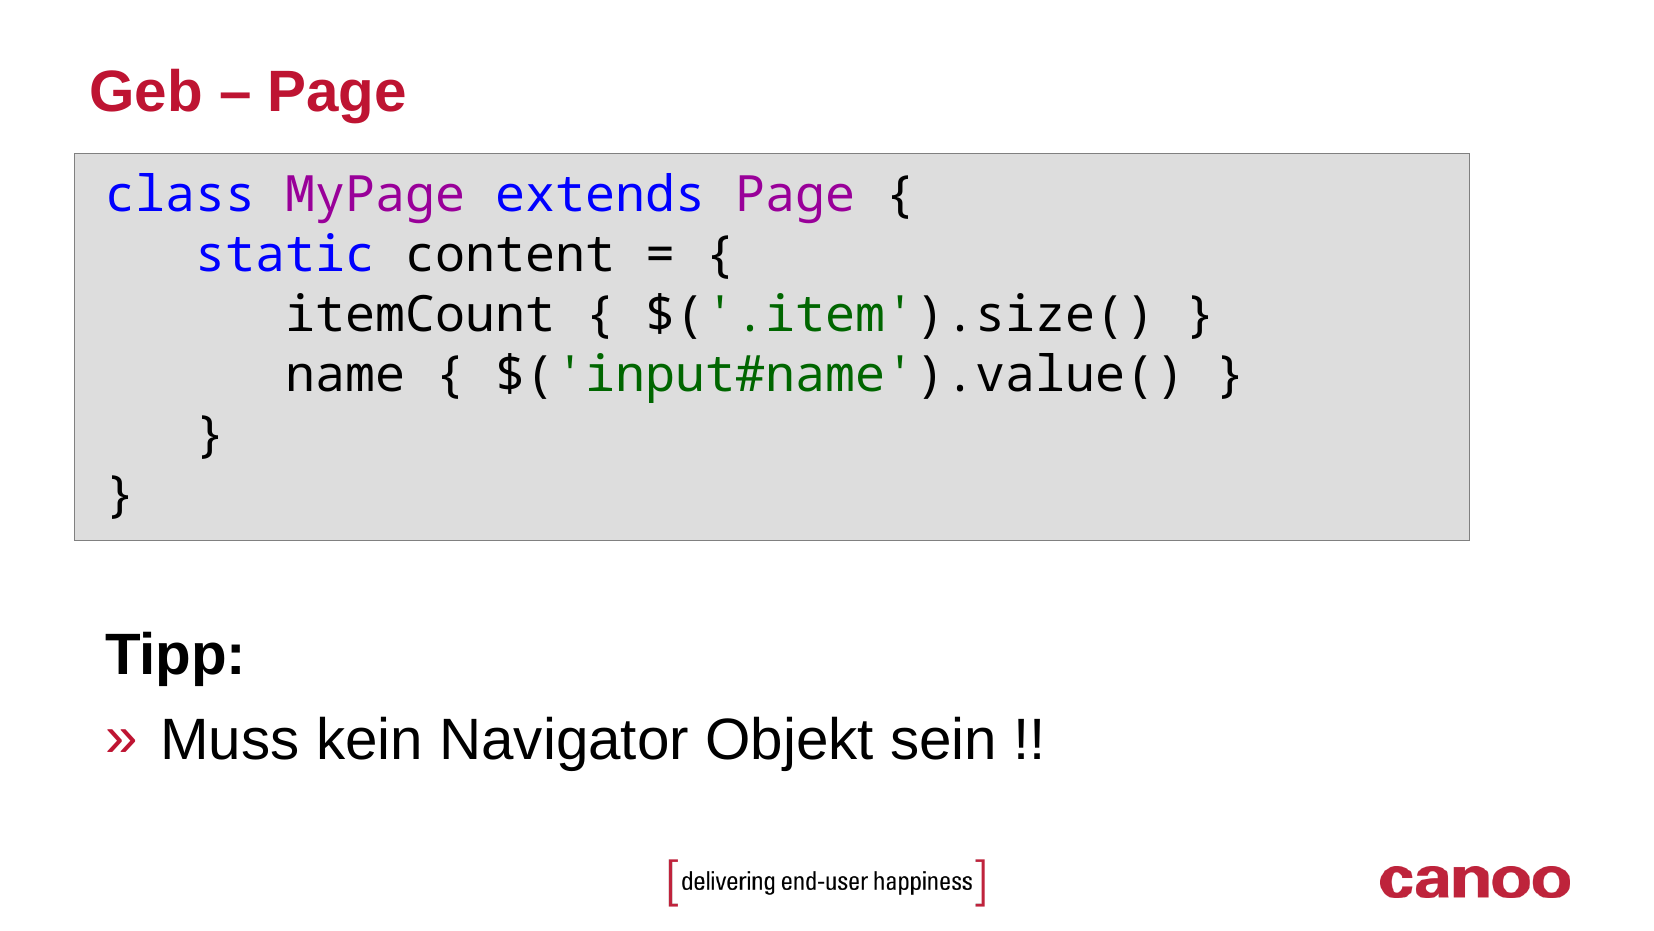

# Geb – Page
class MyPage extends Page {
 static content = {
 itemCount { $('.item').size() }
 name { $('input#name').value() }
 }
}
Tipp:
Muss kein Navigator Objekt sein !!